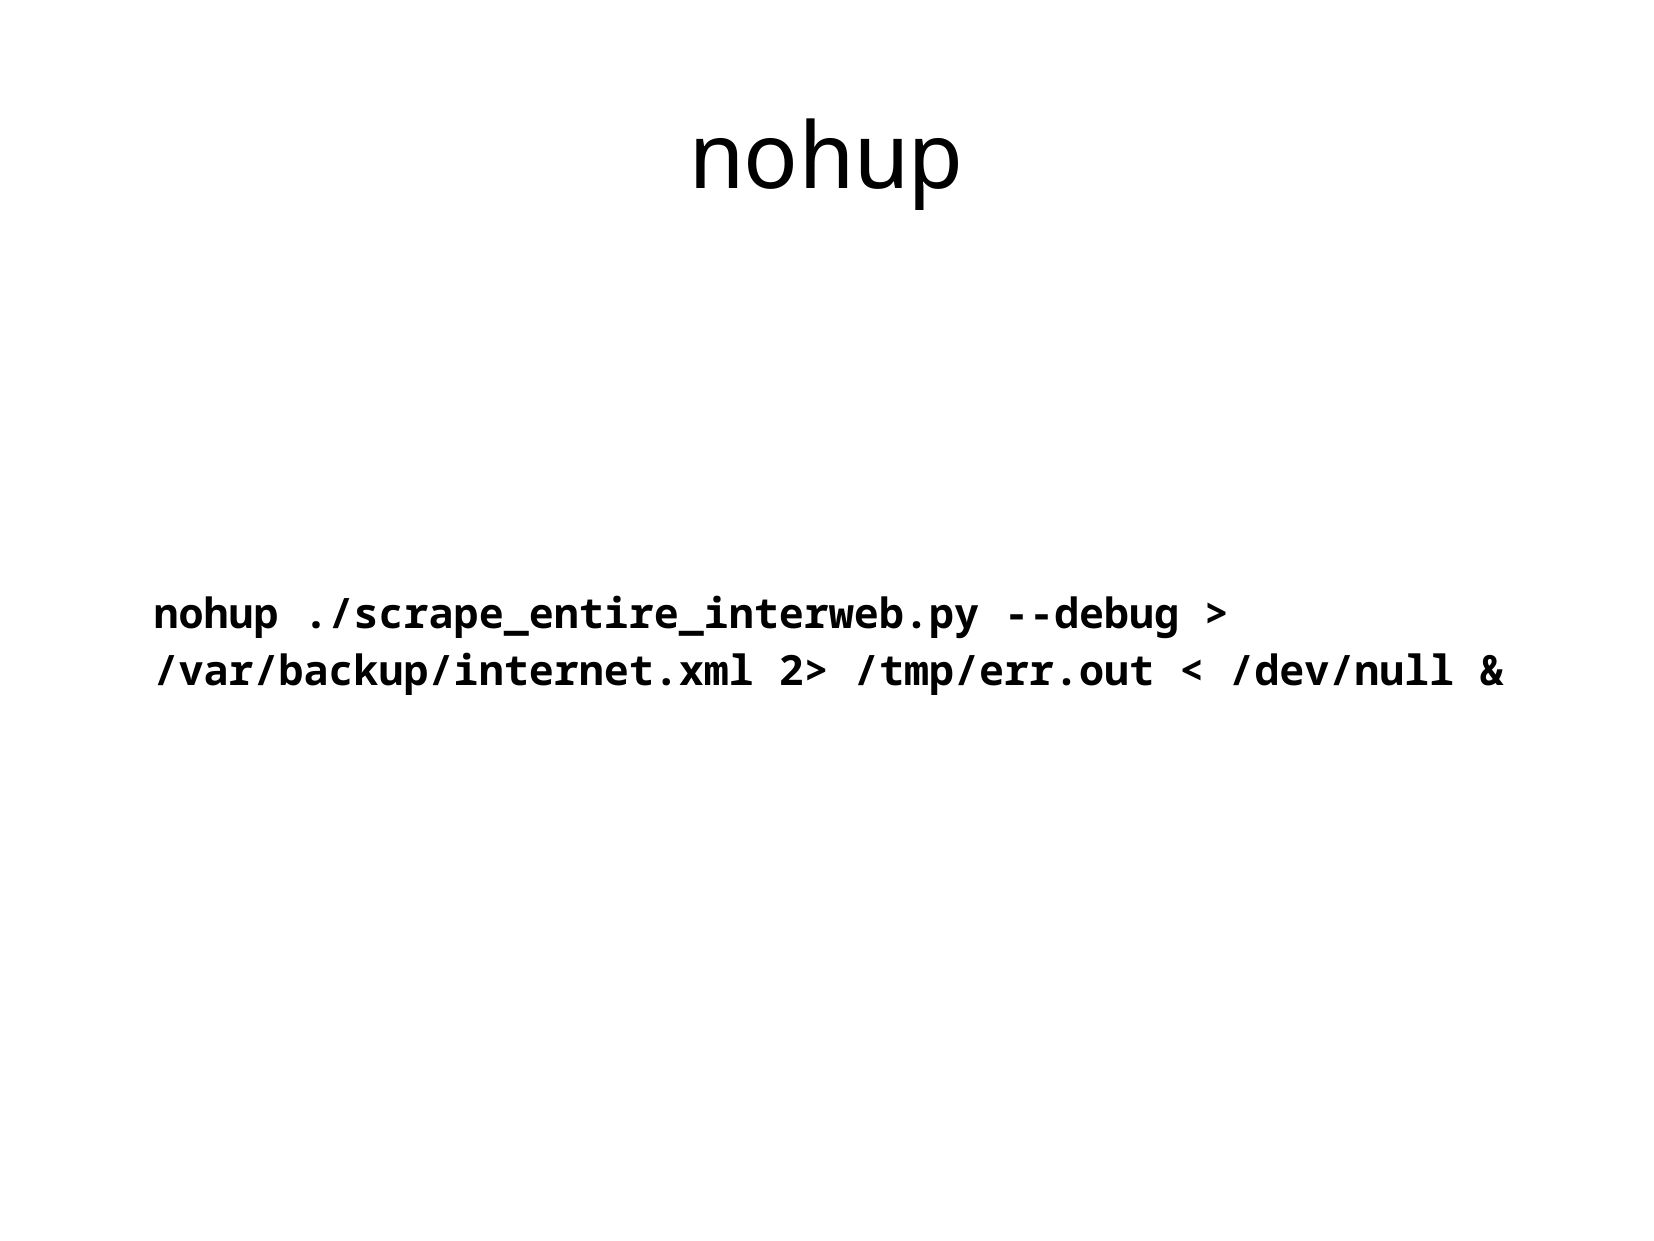

# nohup
nohup ./scrape_entire_interweb.py --debug > /var/backup/internet.xml 2> /tmp/err.out < /dev/null &